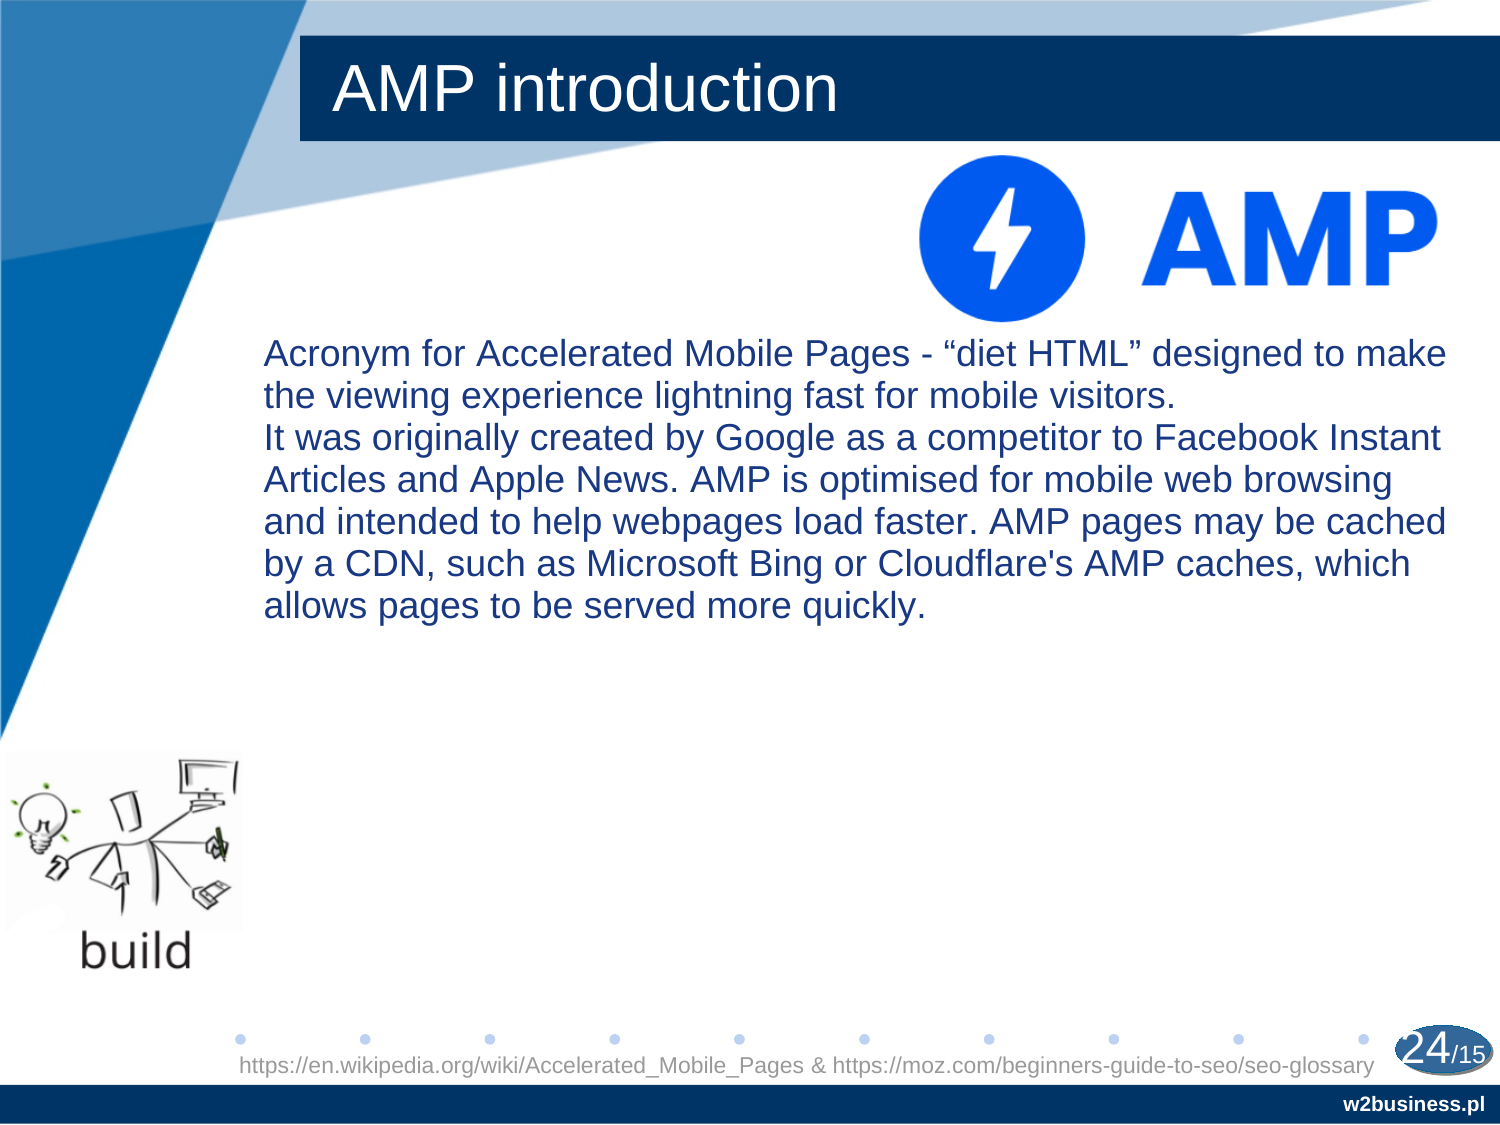

# AMP introduction
Acronym for Accelerated Mobile Pages - “diet HTML” designed to make the viewing experience lightning fast for mobile visitors.
It was originally created by Google as a competitor to Facebook Instant Articles and Apple News. AMP is optimised for mobile web browsing and intended to help webpages load faster. AMP pages may be cached by a CDN, such as Microsoft Bing or Cloudflare's AMP caches, which allows pages to be served more quickly.
https://en.wikipedia.org/wiki/Accelerated_Mobile_Pages & https://moz.com/beginners-guide-to-seo/seo-glossary